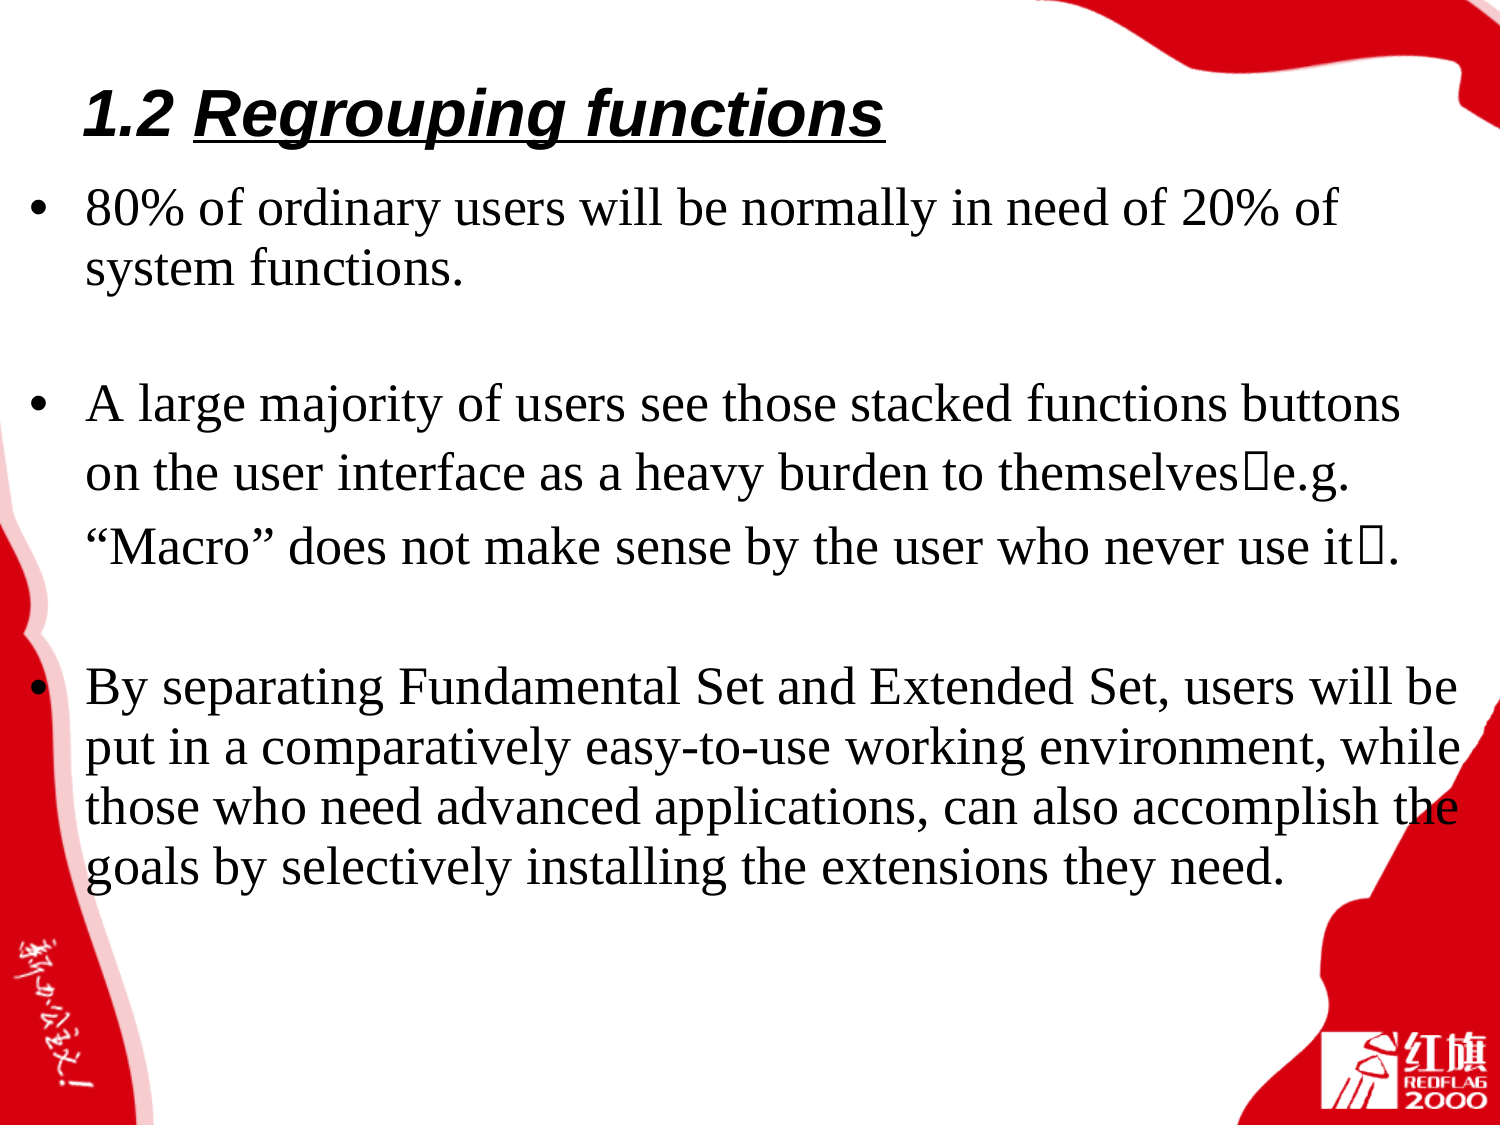

# 1.2 Regrouping functions
80% of ordinary users will be normally in need of 20% of system functions.
A large majority of users see those stacked functions buttons on the user interface as a heavy burden to themselves（e.g. “Macro” does not make sense by the user who never use it）.
By separating Fundamental Set and Extended Set, users will be put in a comparatively easy-to-use working environment, while those who need advanced applications, can also accomplish the goals by selectively installing the extensions they need.